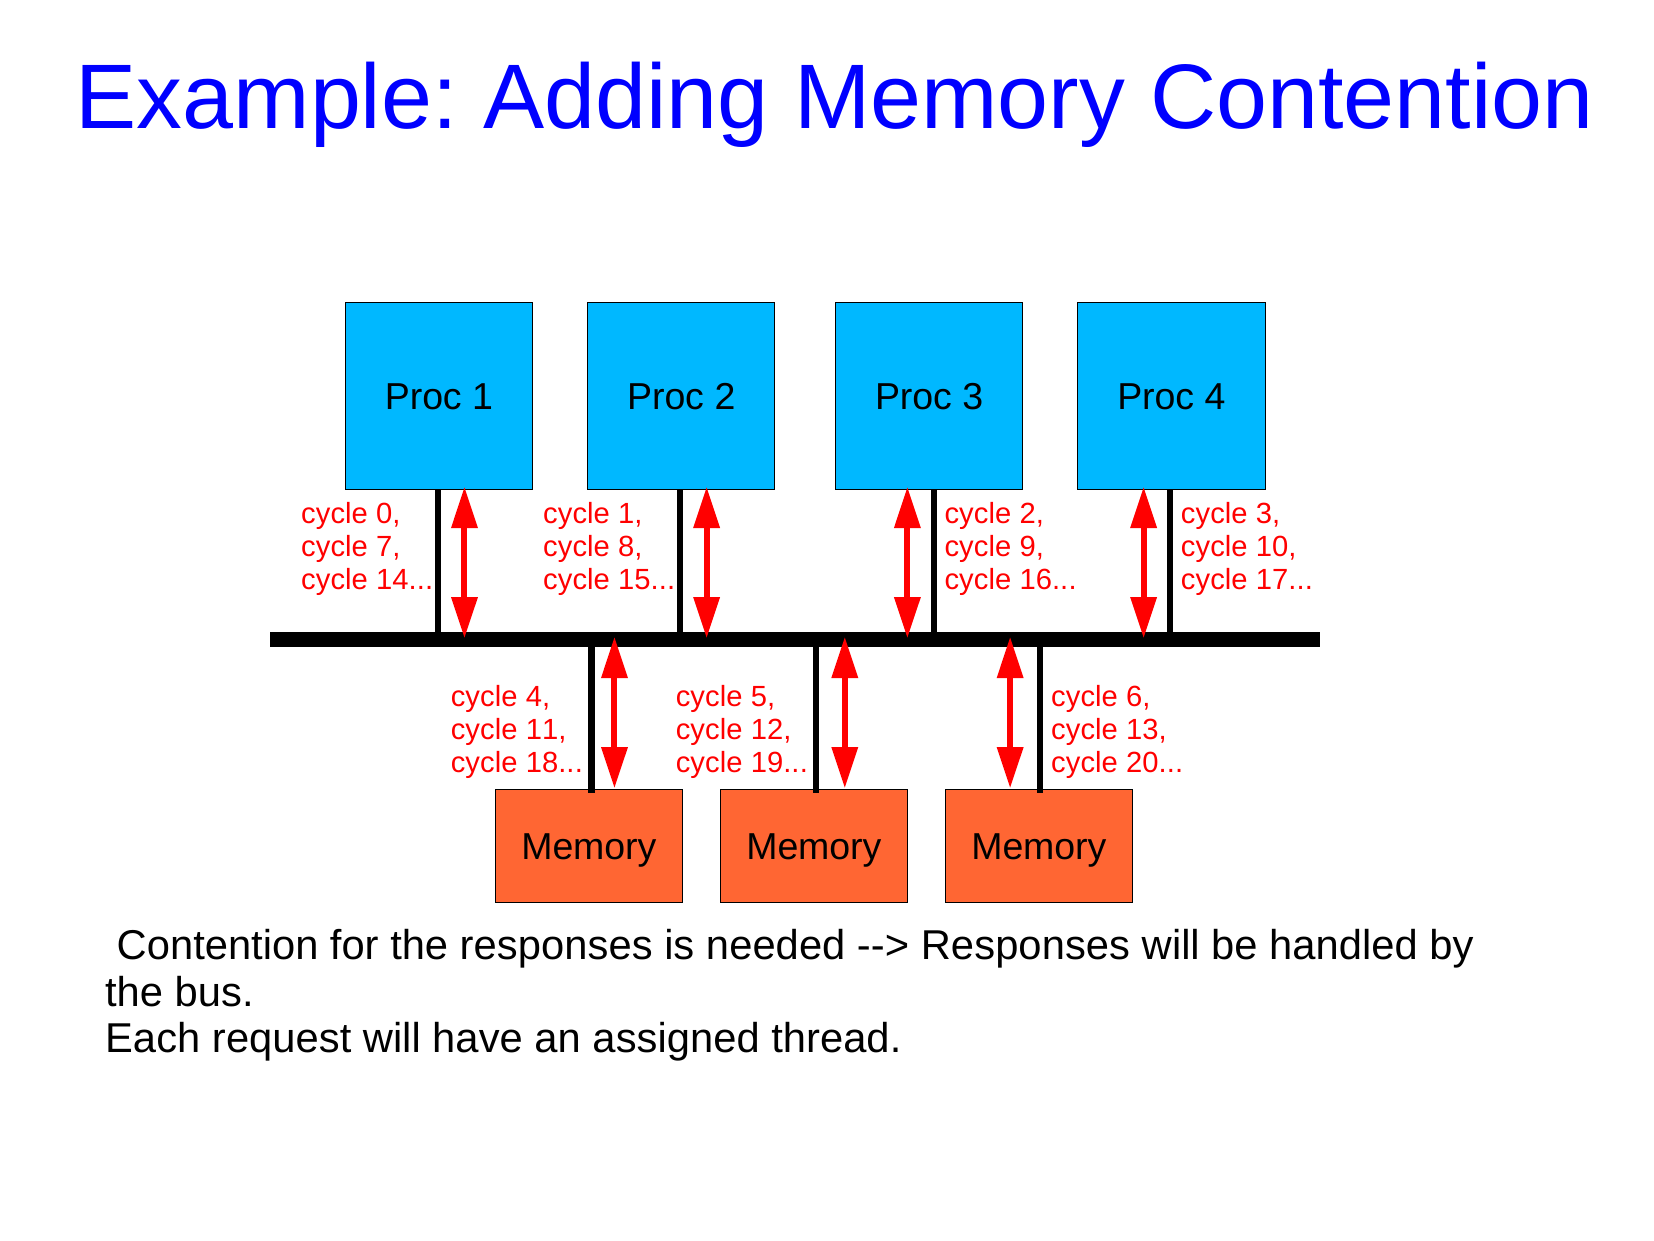

# Example: Adding Memory Contention
Proc 1
Proc 2
Proc 3
Proc 4
cycle 0,
cycle 7,
cycle 14...
cycle 1,
cycle 8,
cycle 15...
cycle 2,
cycle 9,
cycle 16...
cycle 3,
cycle 10,
cycle 17...
cycle 4,
cycle 11,
cycle 18...
cycle 5,
cycle 12,
cycle 19...
cycle 6,
cycle 13,
cycle 20...
Memory
Memory
Memory
 Contention for the responses is needed --> Responses will be handled by
the bus.
Each request will have an assigned thread.